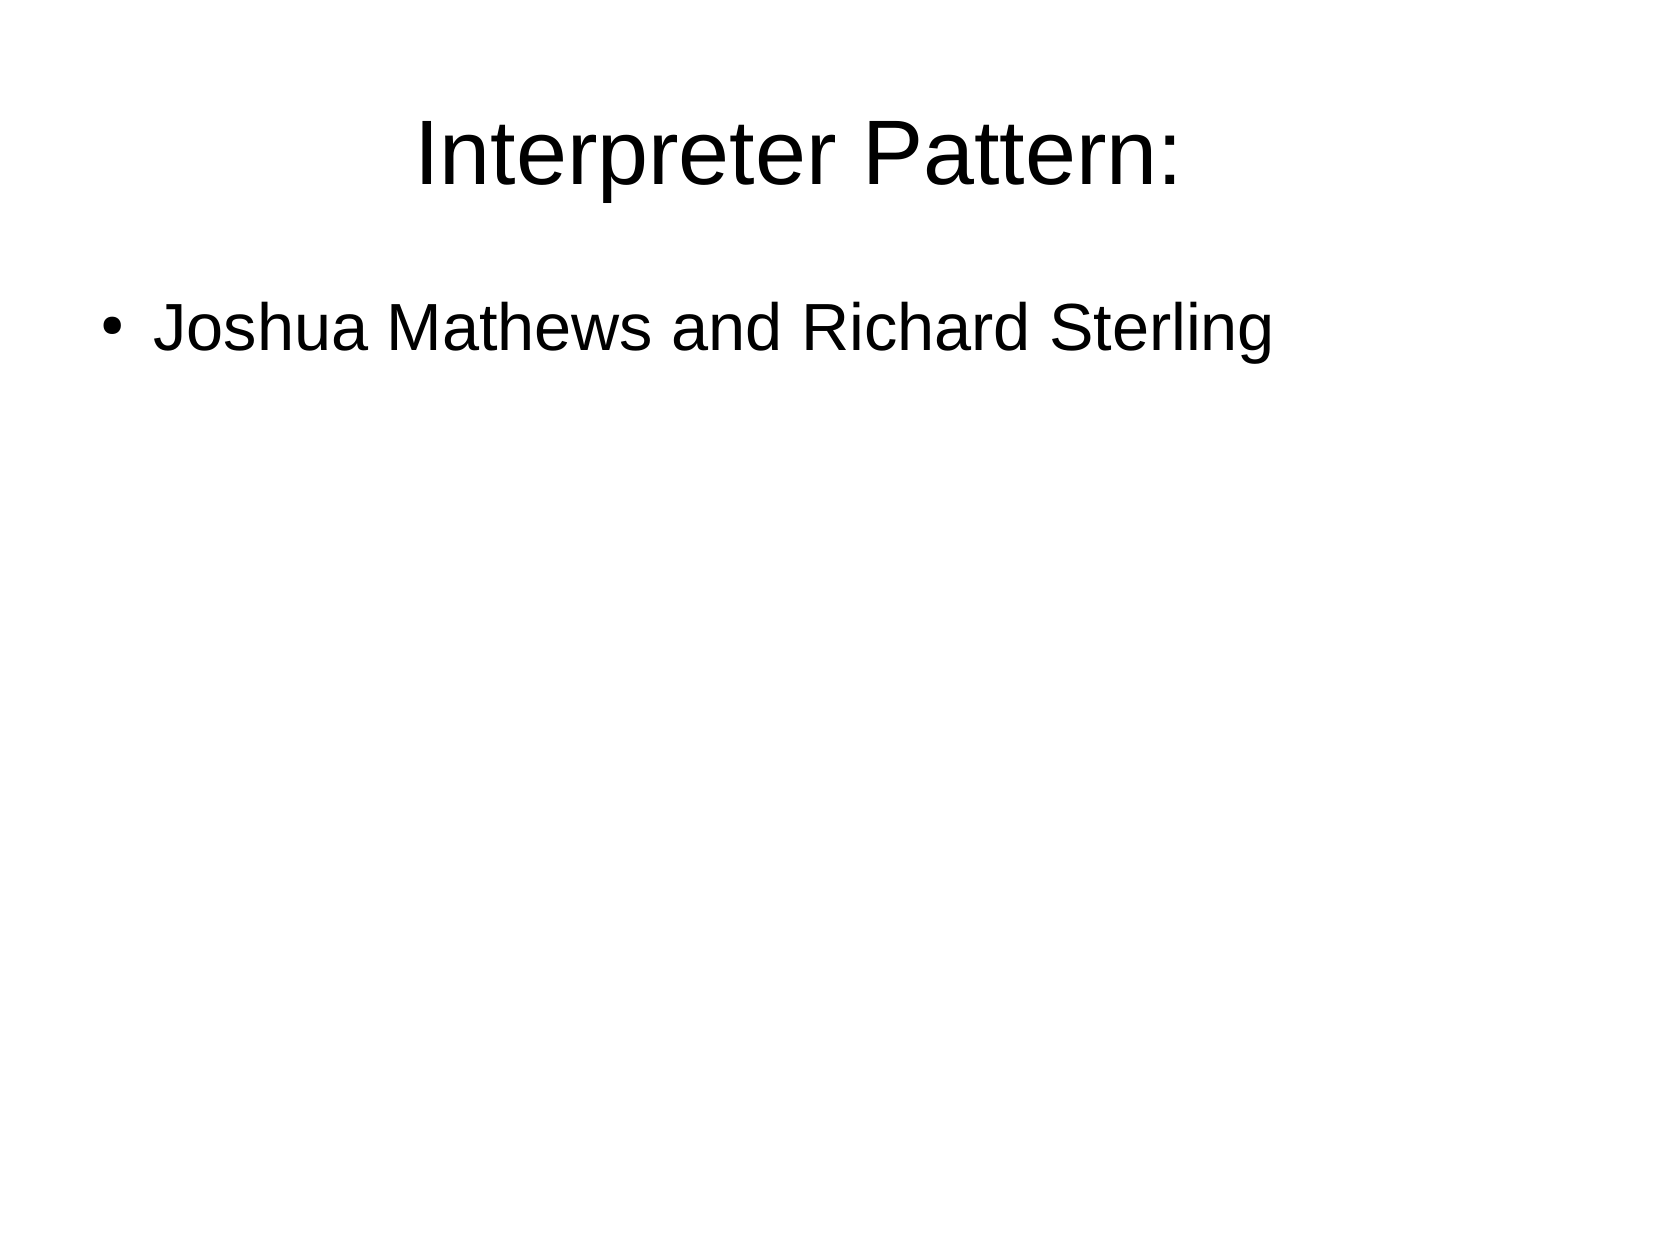

# Interpreter Pattern:
Joshua Mathews and Richard Sterling